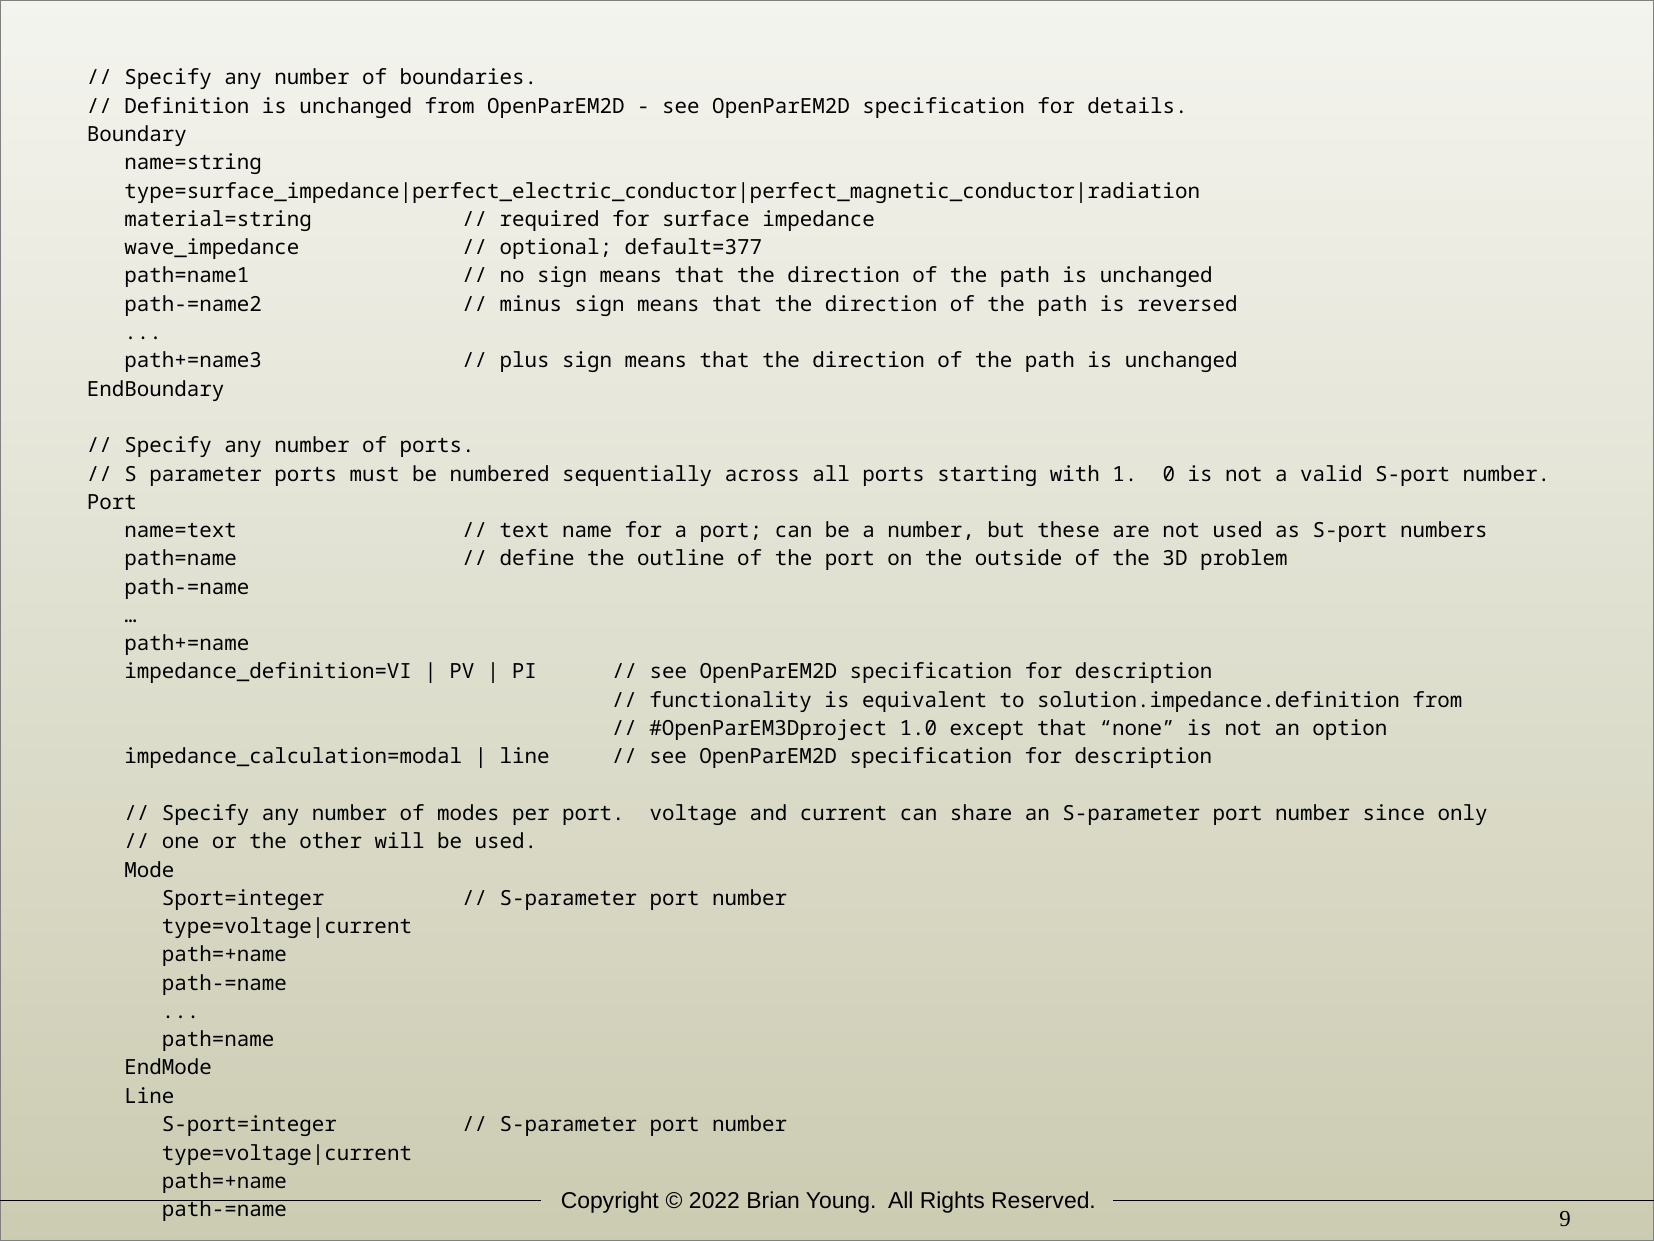

# // Specify any number of boundaries.
// Definition is unchanged from OpenParEM2D - see OpenParEM2D specification for details.
Boundary
 name=string
 type=surface_impedance|perfect_electric_conductor|perfect_magnetic_conductor|radiation
 material=string // required for surface impedance
 wave_impedance // optional; default=377
 path=name1 // no sign means that the direction of the path is unchanged
 path-=name2 // minus sign means that the direction of the path is reversed
 ...
 path+=name3 // plus sign means that the direction of the path is unchanged
EndBoundary
// Specify any number of ports.
// S parameter ports must be numbered sequentially across all ports starting with 1. 0 is not a valid S-port number.
Port
 name=text // text name for a port; can be a number, but these are not used as S-port numbers
 path=name // define the outline of the port on the outside of the 3D problem
 path-=name
 …
 path+=name
 impedance_definition=VI | PV | PI // see OpenParEM2D specification for description
 // functionality is equivalent to solution.impedance.definition from
 // #OpenParEM3Dproject 1.0 except that “none” is not an option
 impedance_calculation=modal | line // see OpenParEM2D specification for description
 // Specify any number of modes per port. voltage and current can share an S-parameter port number since only
 // one or the other will be used.
 Mode
 Sport=integer // S-parameter port number
 type=voltage|current
 path=+name
 path-=name
 ...
 path=name
 EndMode
 Line
 S-port=integer // S-parameter port number
 type=voltage|current
 path=+name
 path-=name
 ...
 path=name
 EndLine
EndPort
9